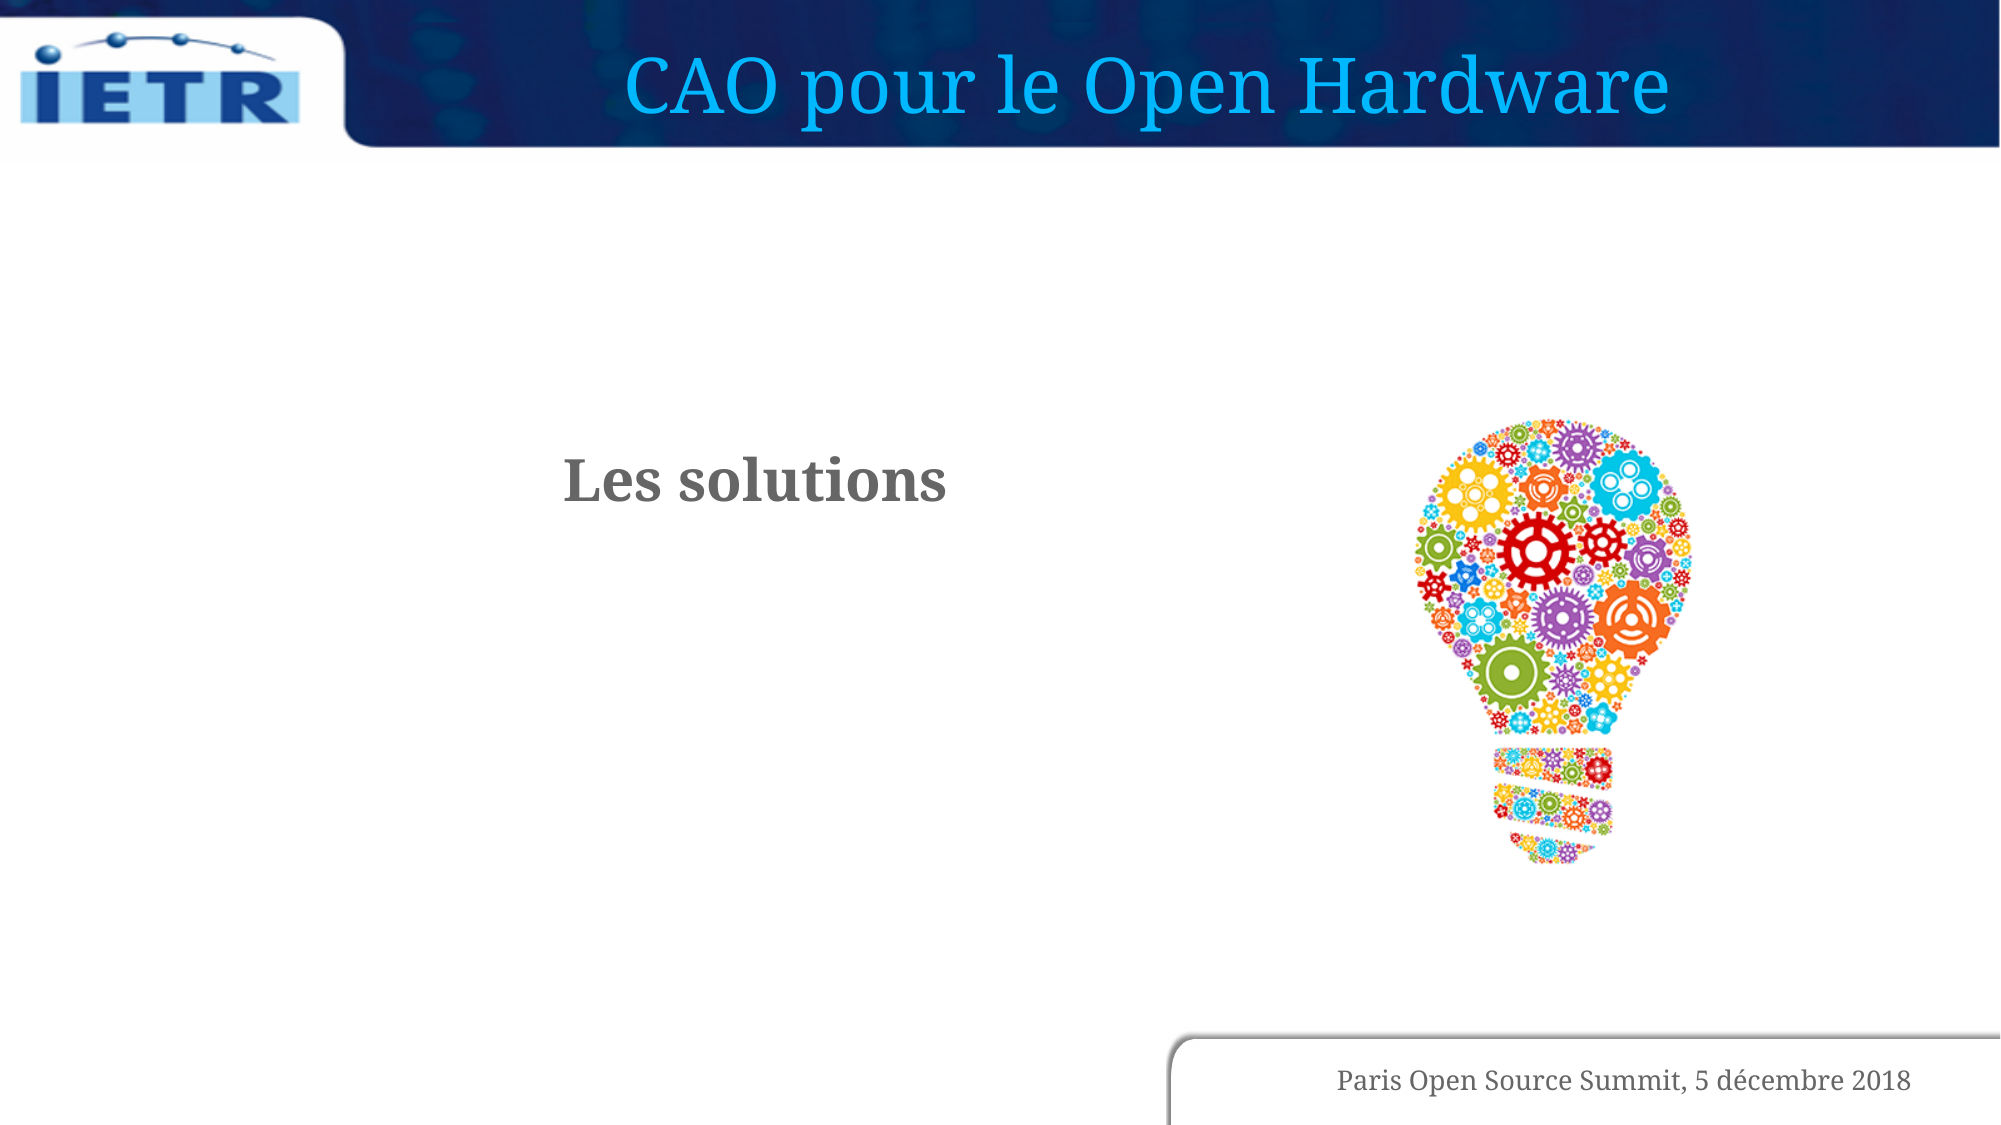

CAO pour le Open Hardware
Les solutions
Paris Open Source Summit, 5 décembre 2018